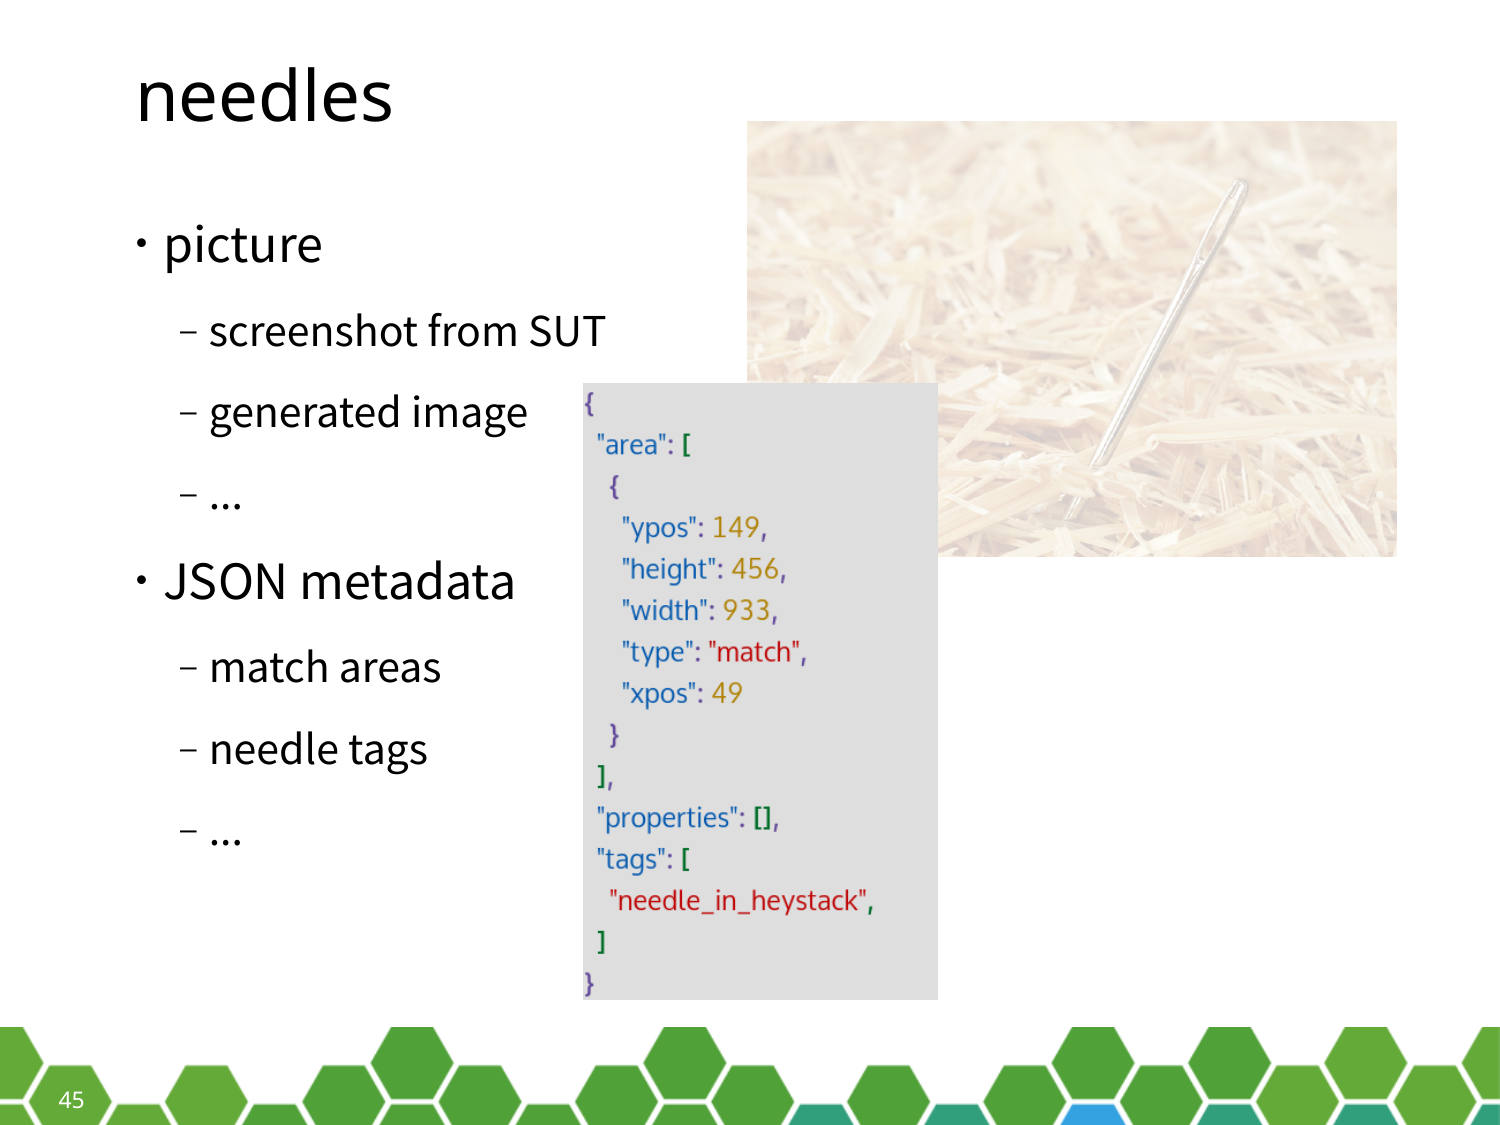

# needles
picture
screenshot from SUT
generated image
...
JSON metadata
match areas
needle tags
...